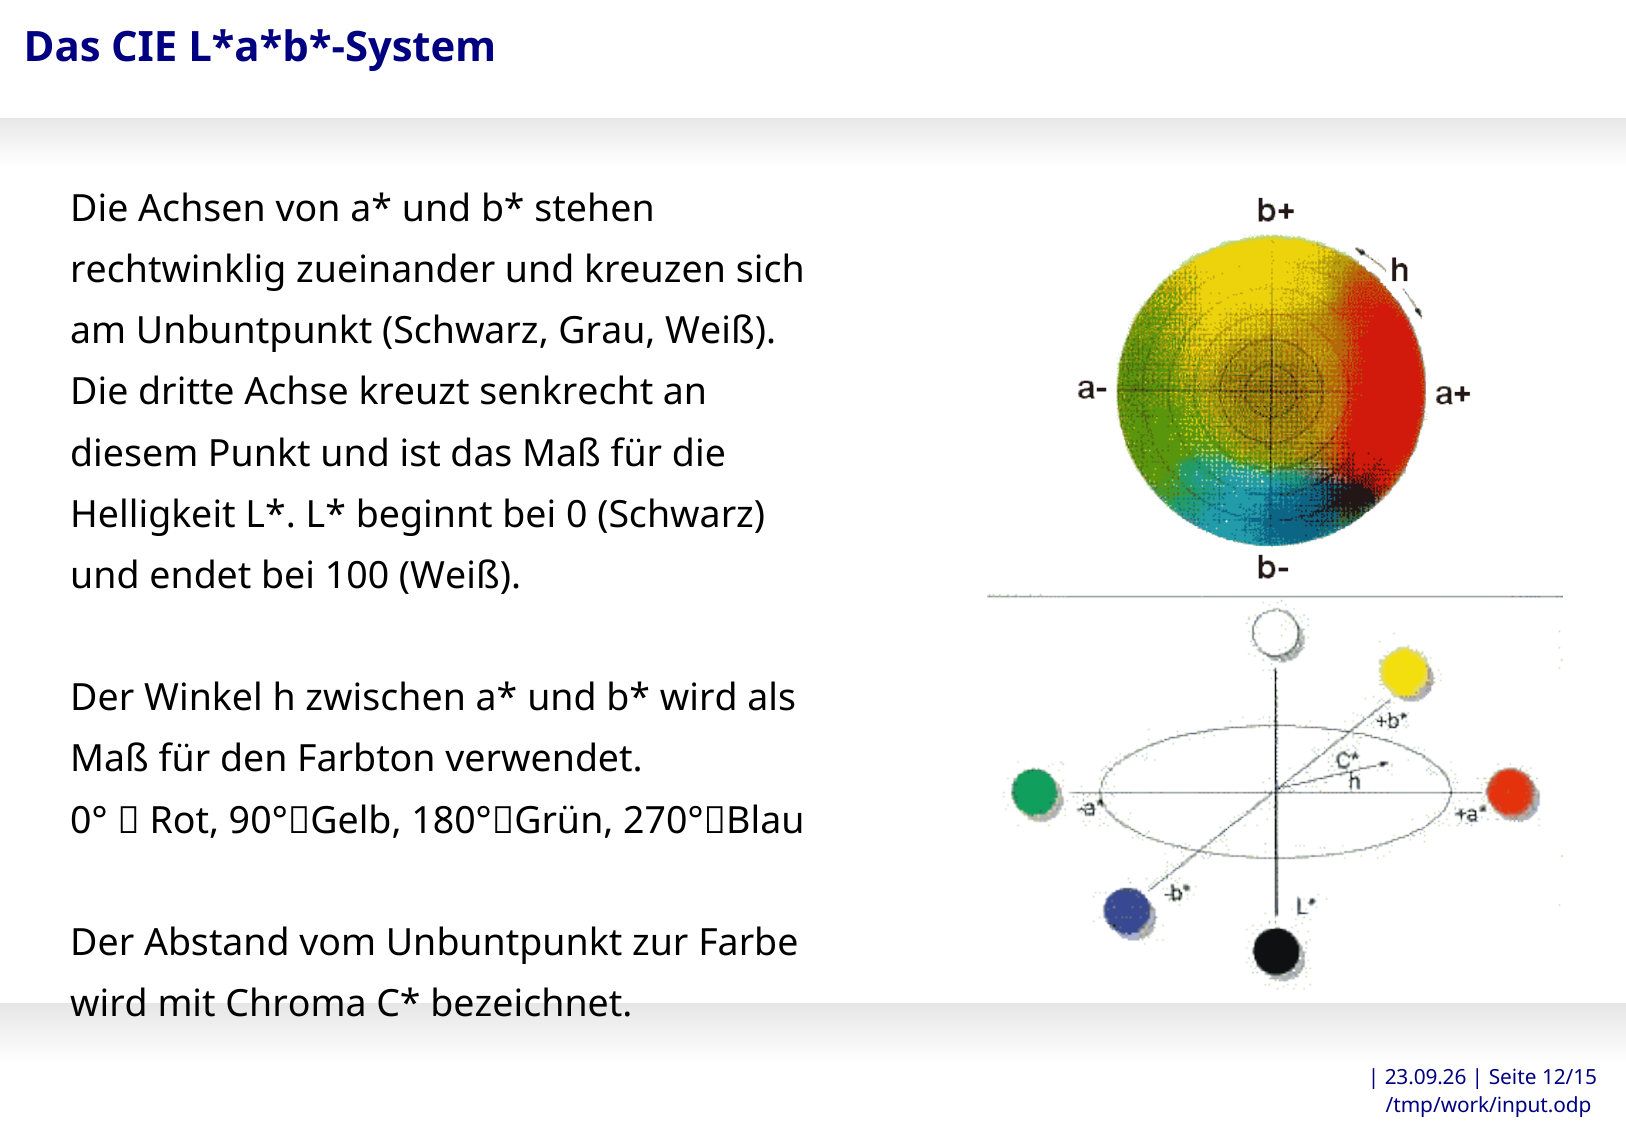

# Das CIE L*a*b*-System
Die Achsen von a* und b* stehen rechtwinklig zueinander und kreuzen sich am Unbuntpunkt (Schwarz, Grau, Weiß).
Die dritte Achse kreuzt senkrecht an diesem Punkt und ist das Maß für die Helligkeit L*. L* beginnt bei 0 (Schwarz) und endet bei 100 (Weiß).
Der Winkel h zwischen a* und b* wird als Maß für den Farbton verwendet.
0°  Rot, 90°Gelb, 180°Grün, 270°Blau
Der Abstand vom Unbuntpunkt zur Farbe wird mit Chroma C* bezeichnet.